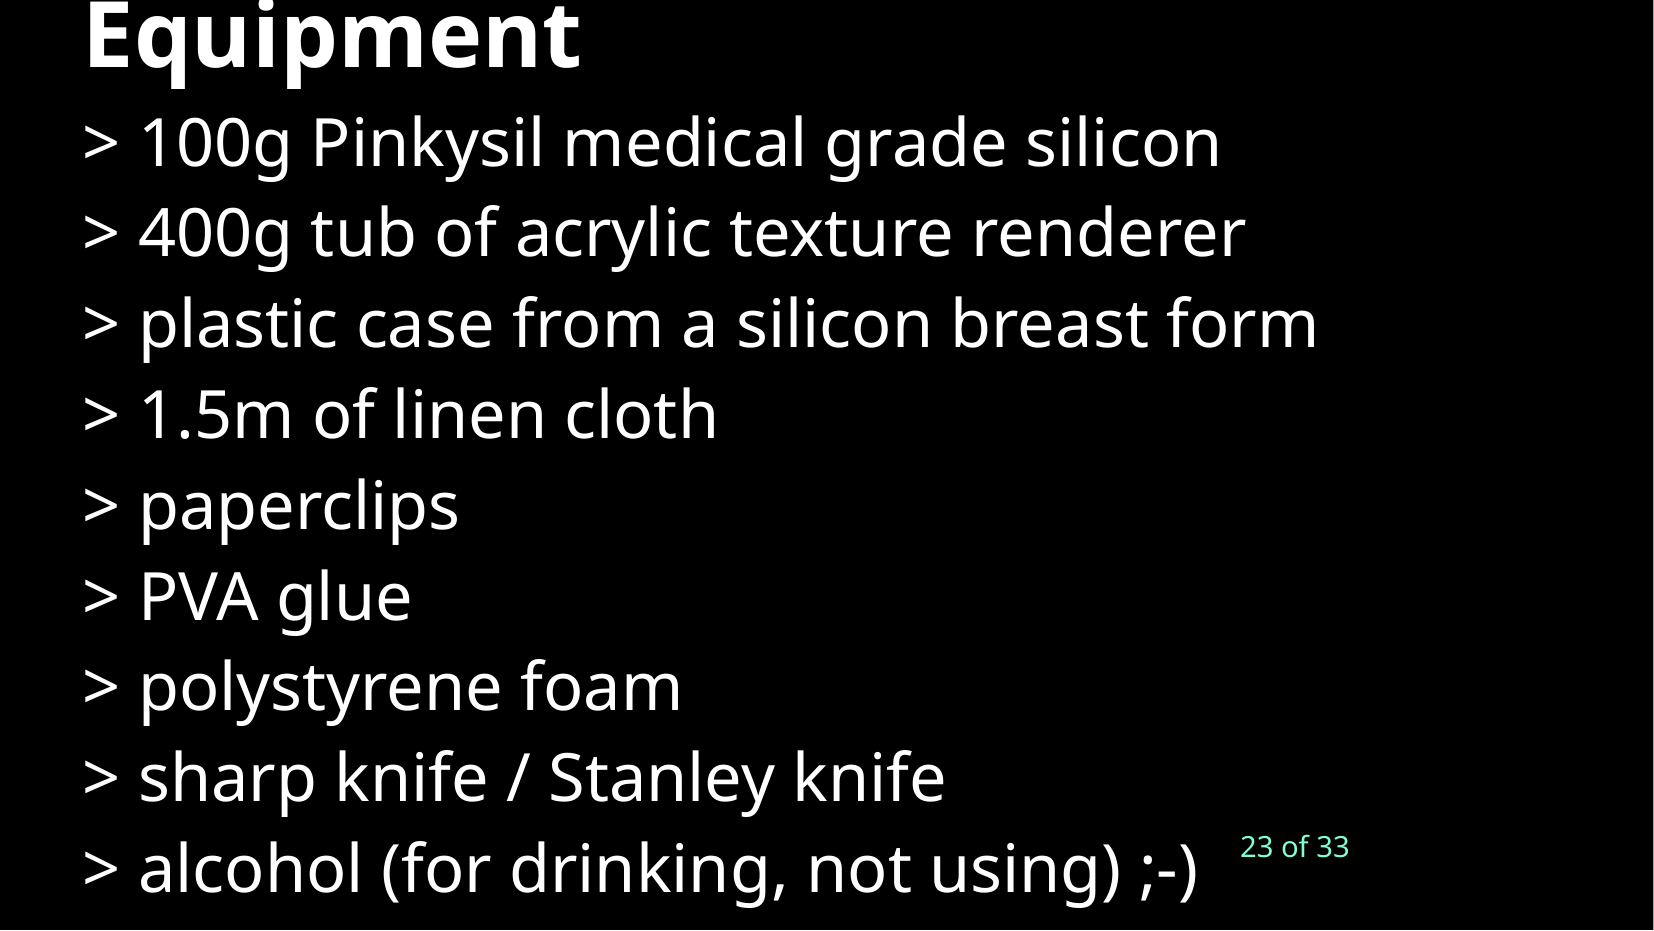

# Equipment > 100g Pinkysil medical grade silicon > 400g tub of acrylic texture renderer > plastic case from a silicon breast form > 1.5m of linen cloth > paperclips > PVA glue > polystyrene foam > sharp knife / Stanley knife > alcohol (for drinking, not using) ;-)
23